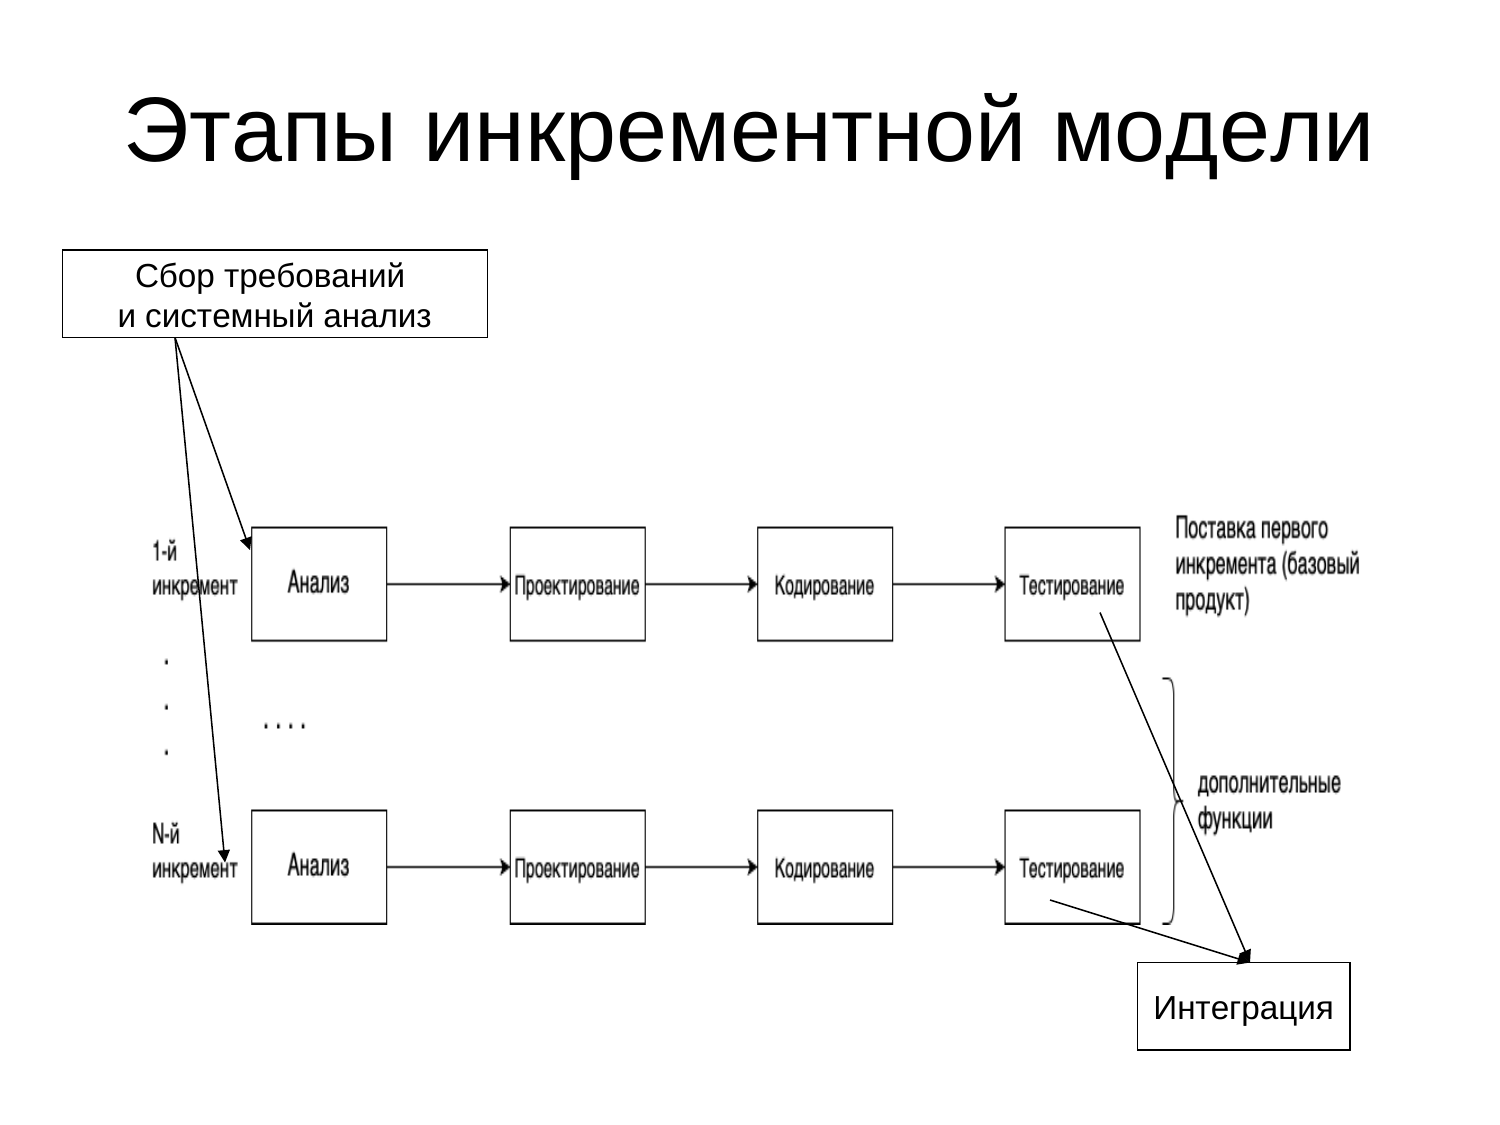

# Этапы инкрементной модели
Сбор требований
и системный анализ
Интеграция